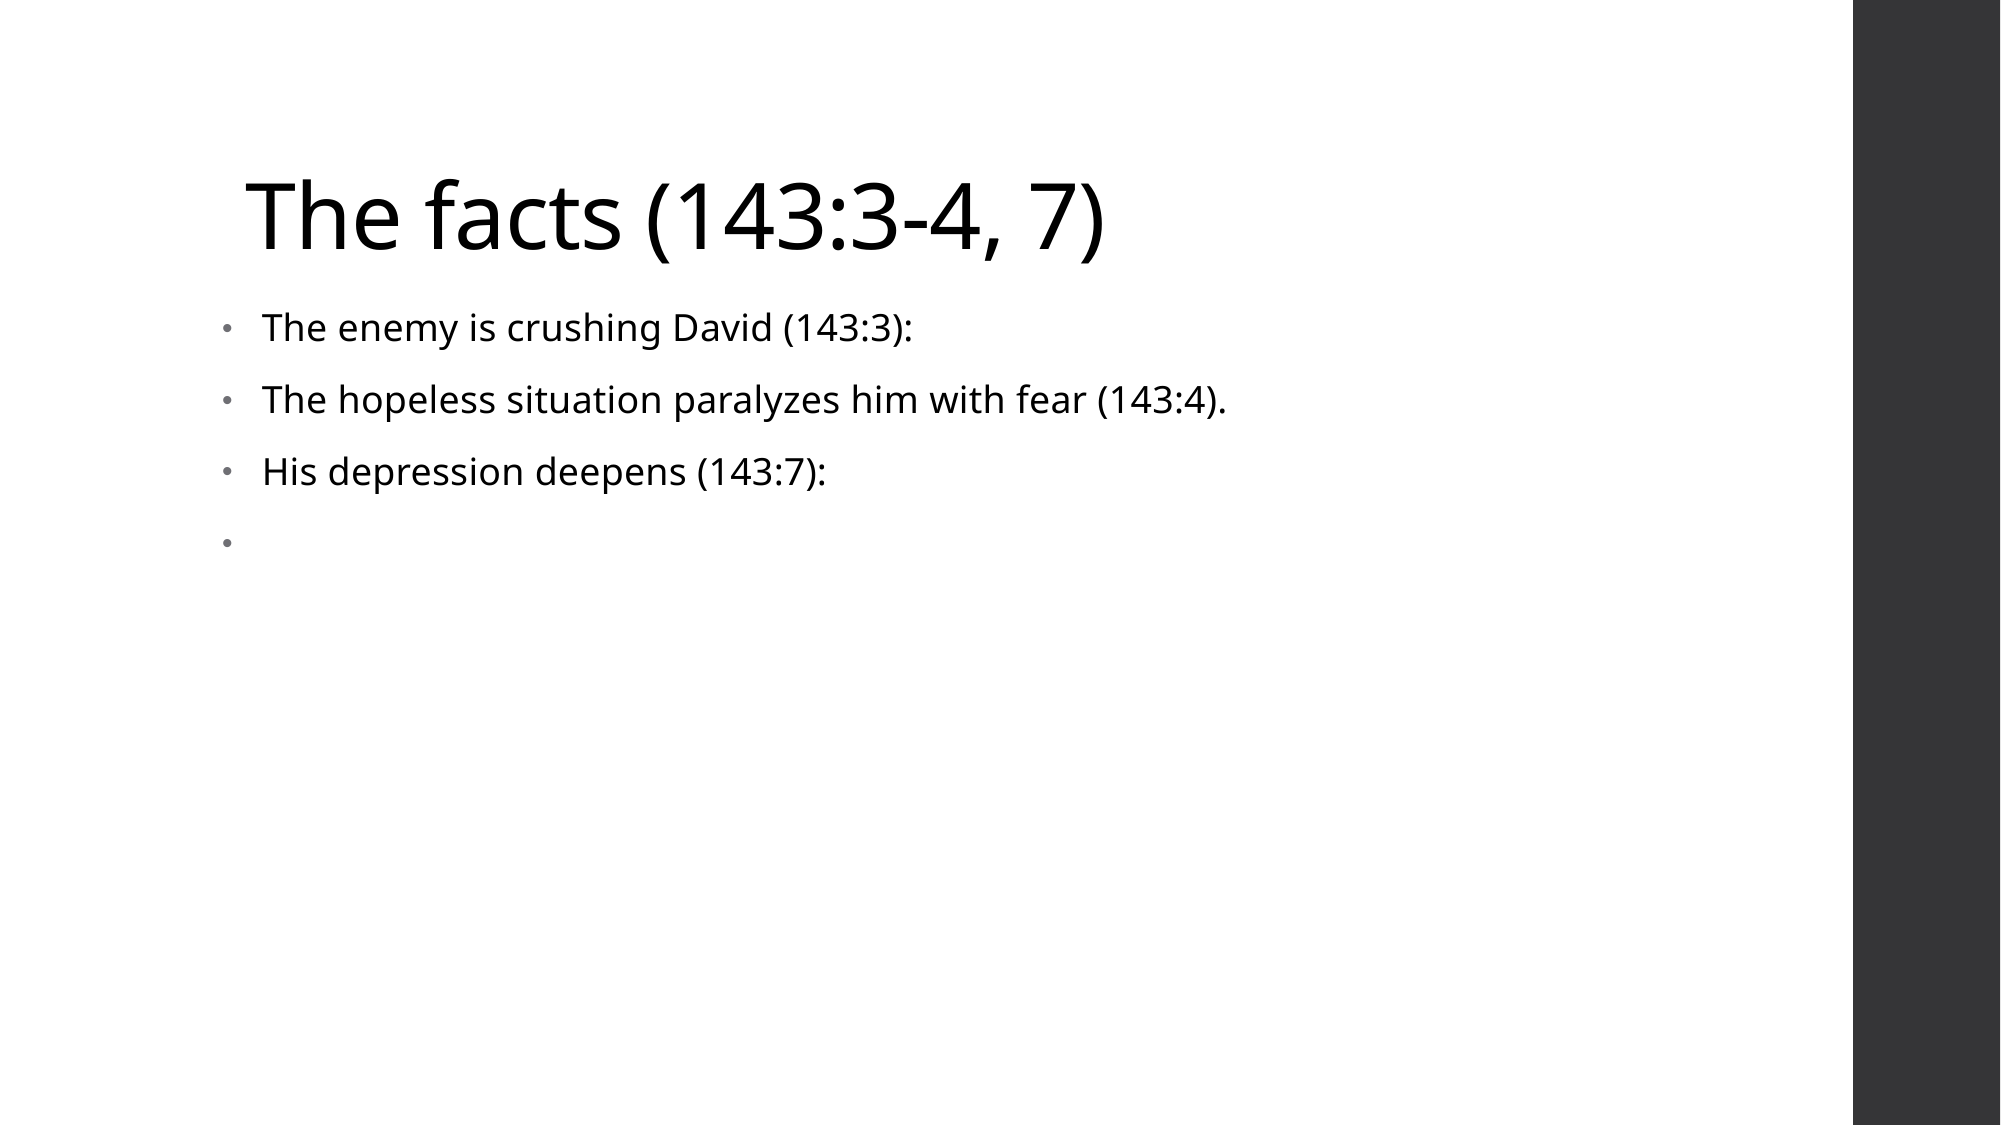

# The facts (143:3-4, 7)
 The enemy is crushing David (143:3):
 The hopeless situation paralyzes him with fear (143:4).
 His depression deepens (143:7):